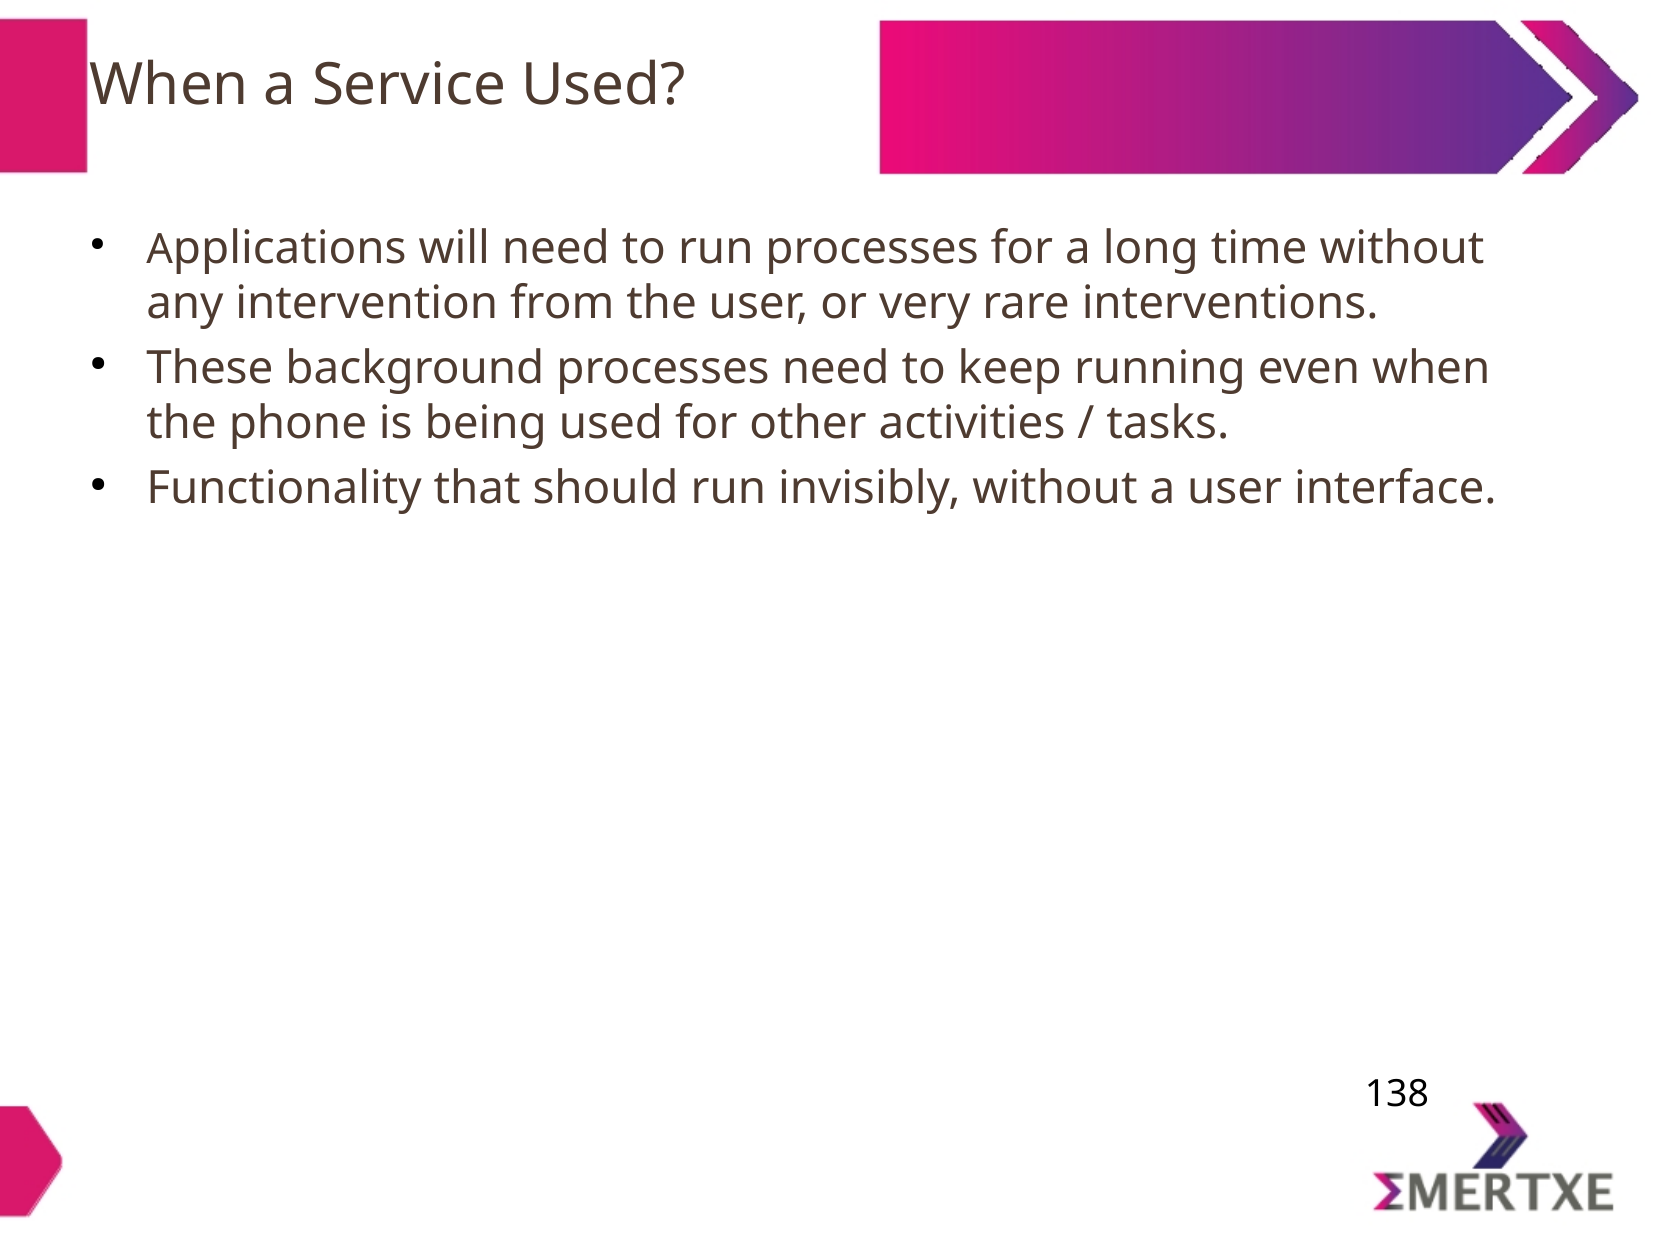

# When a Service Used?
Applications will need to run processes for a long time without any intervention from the user, or very rare interventions.
These background processes need to keep running even when the phone is being used for other activities / tasks.
Functionality that should run invisibly, without a user interface.